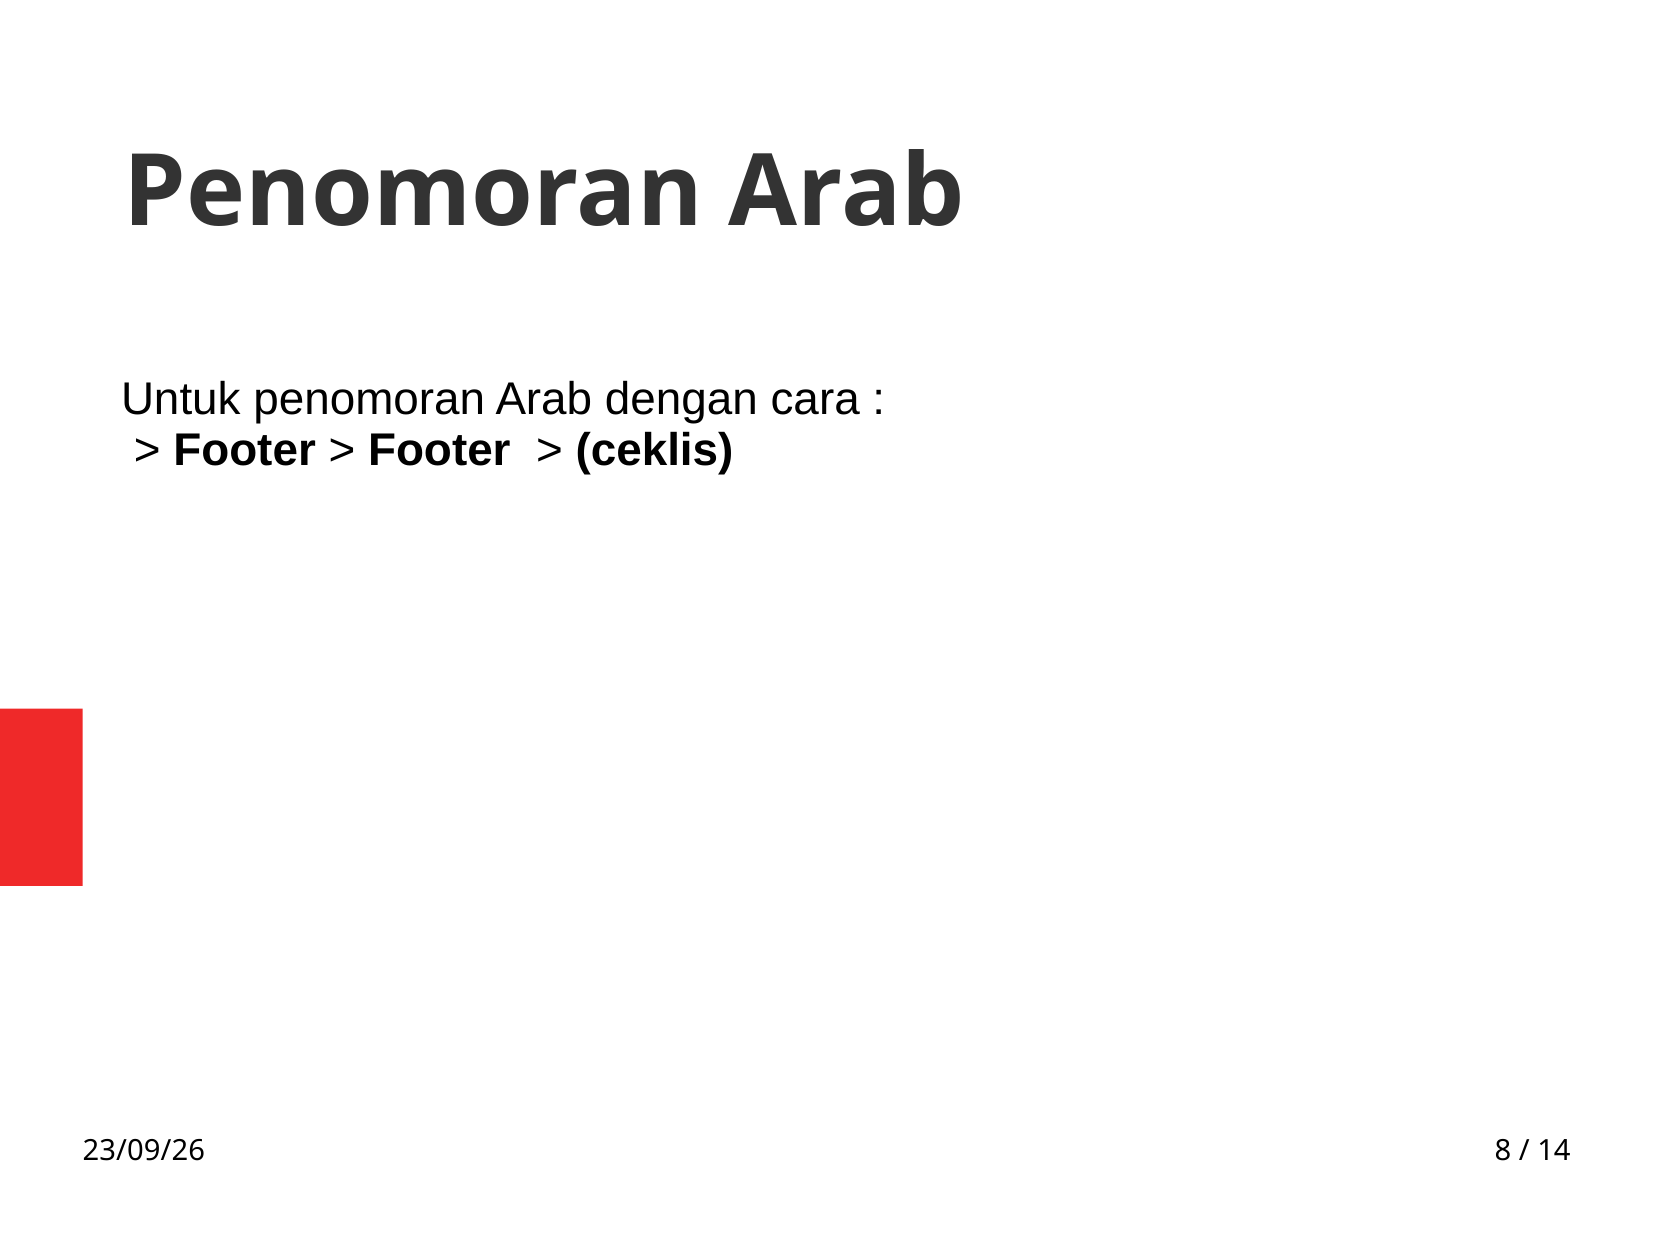

# Penomoran Arab
Untuk penomoran Arab dengan cara :
 > Footer > Footer > (ceklis)
8